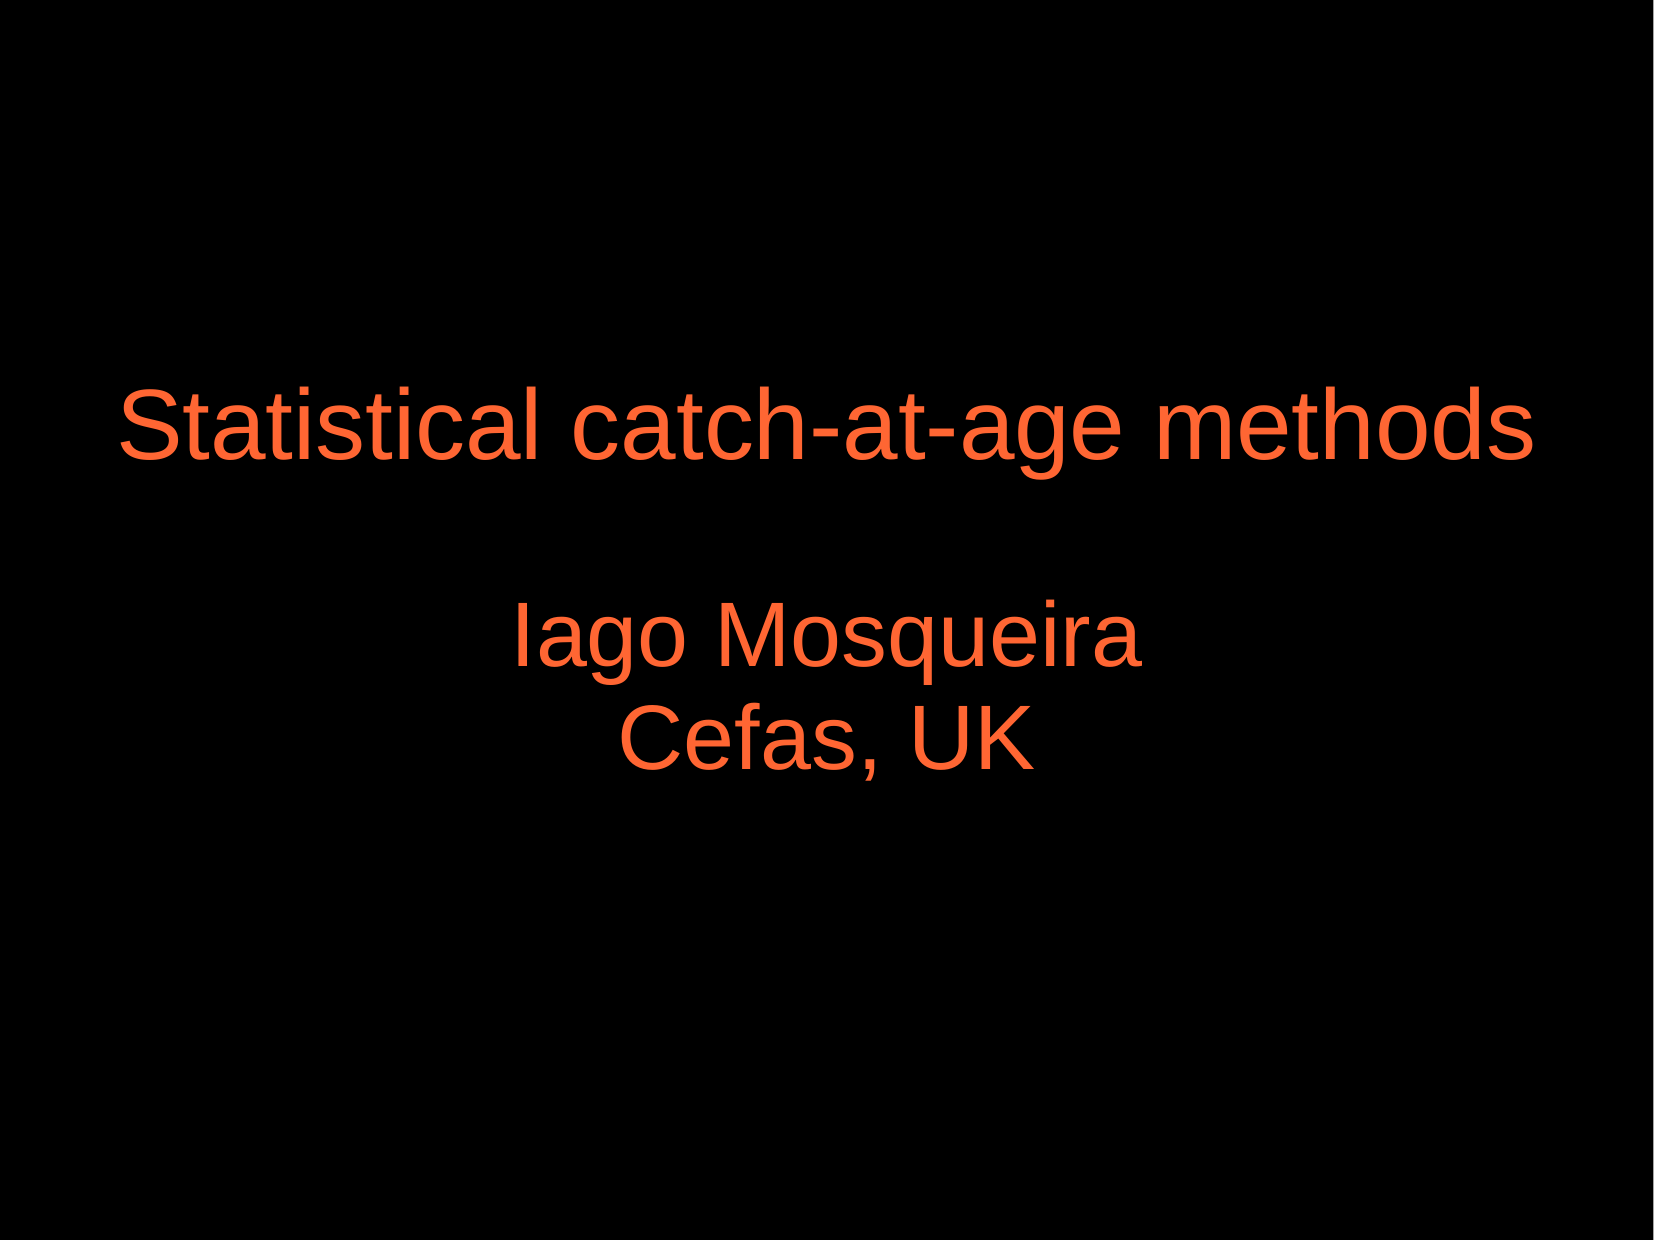

# Statistical catch-at-age methods
Iago Mosqueira
Cefas, UK